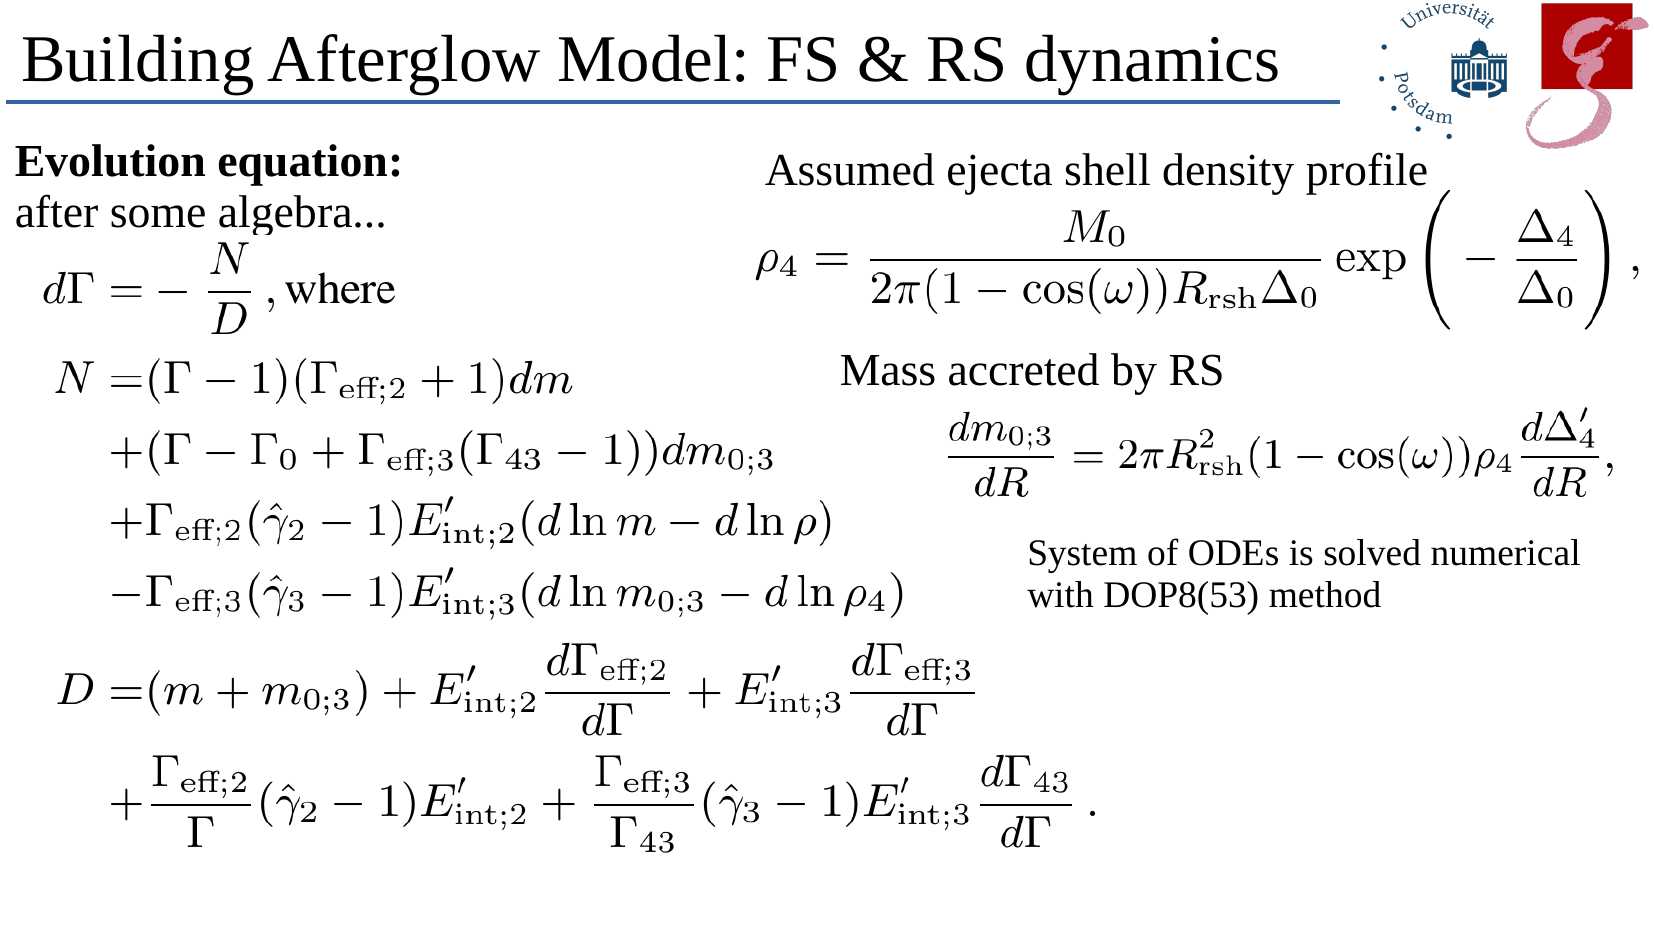

# Building Afterglow Model: FS & RS dynamics
Evolution equation:
after some algebra...
Assumed ejecta shell density profile
Mass accreted by RS
System of ODEs is solved numerical
with DOP8(53) method